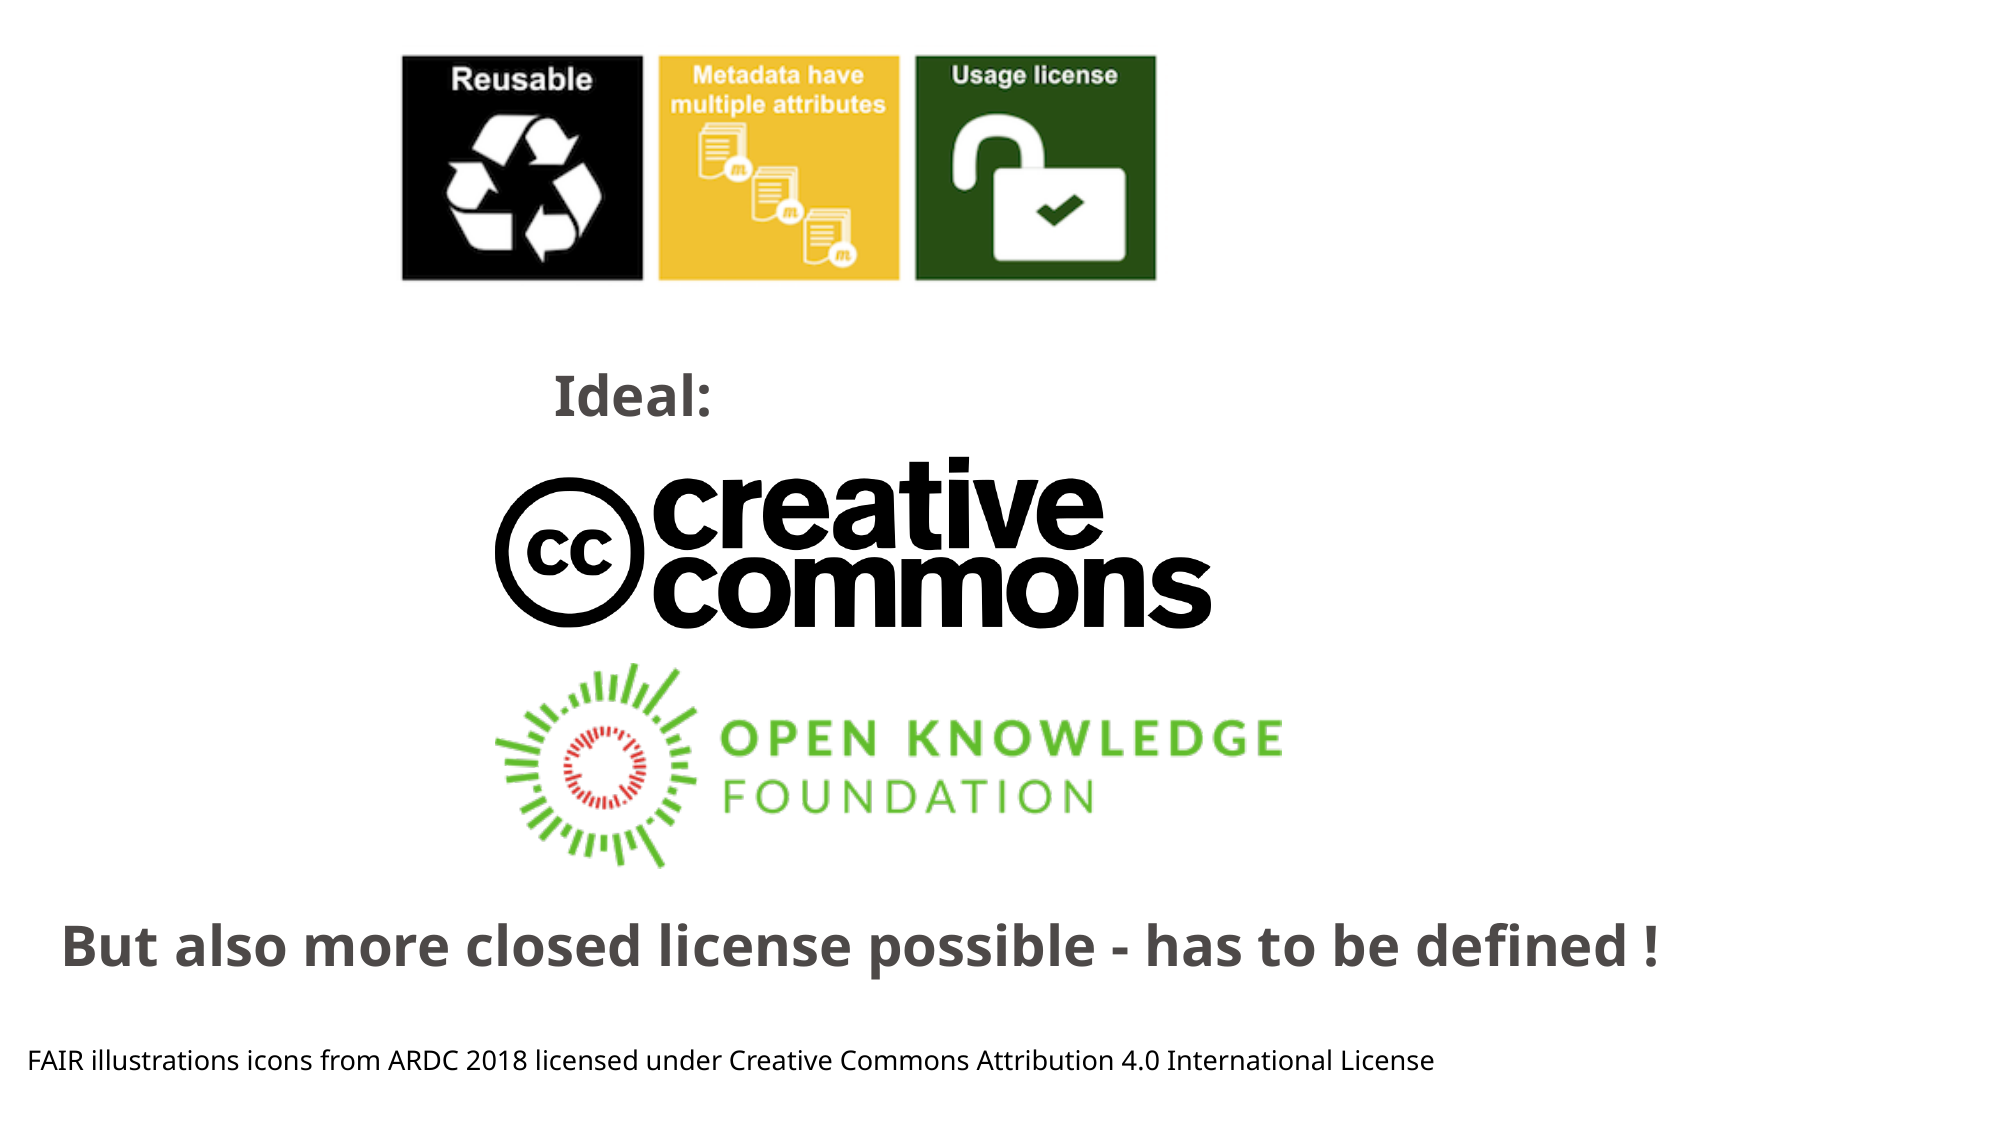

Ideal:
But also more closed license possible - has to be defined !
FAIR illustrations icons from ARDC 2018 licensed under Creative Commons Attribution 4.0 International License